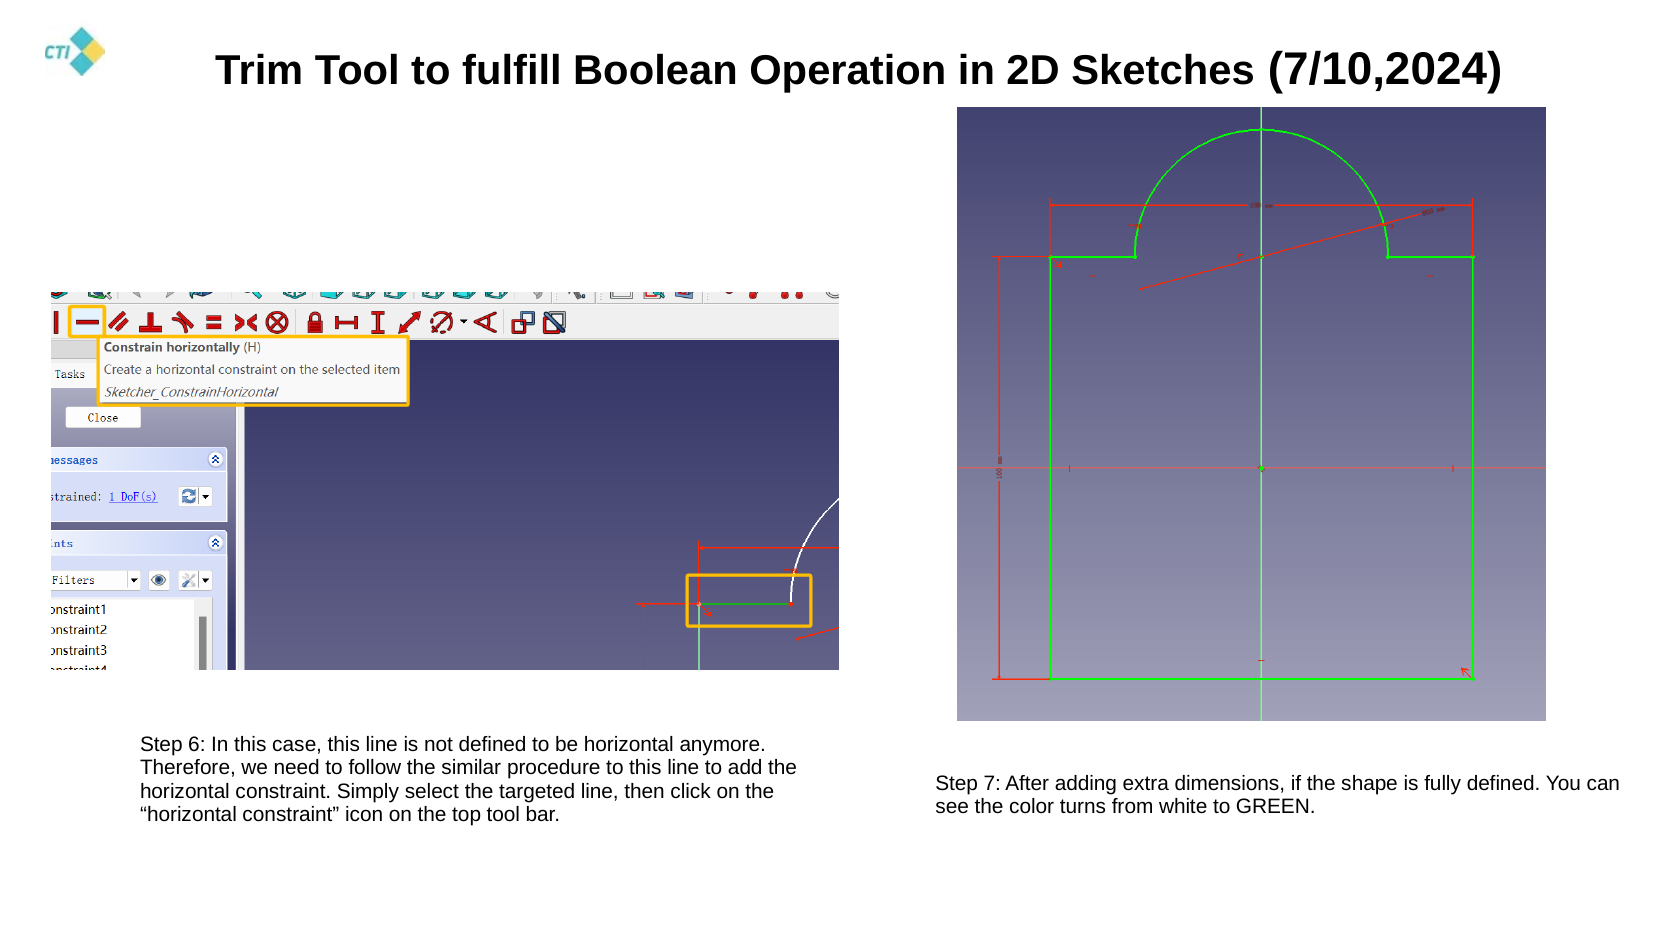

# Trim Tool to fulfill Boolean Operation in 2D Sketches (7/10,2024)
New
New
Step 6: In this case, this line is not defined to be horizontal anymore. Therefore, we need to follow the similar procedure to this line to add the horizontal constraint. Simply select the targeted line, then click on the “horizontal constraint” icon on the top tool bar.
Step 7: After adding extra dimensions, if the shape is fully defined. You can see the color turns from white to GREEN.